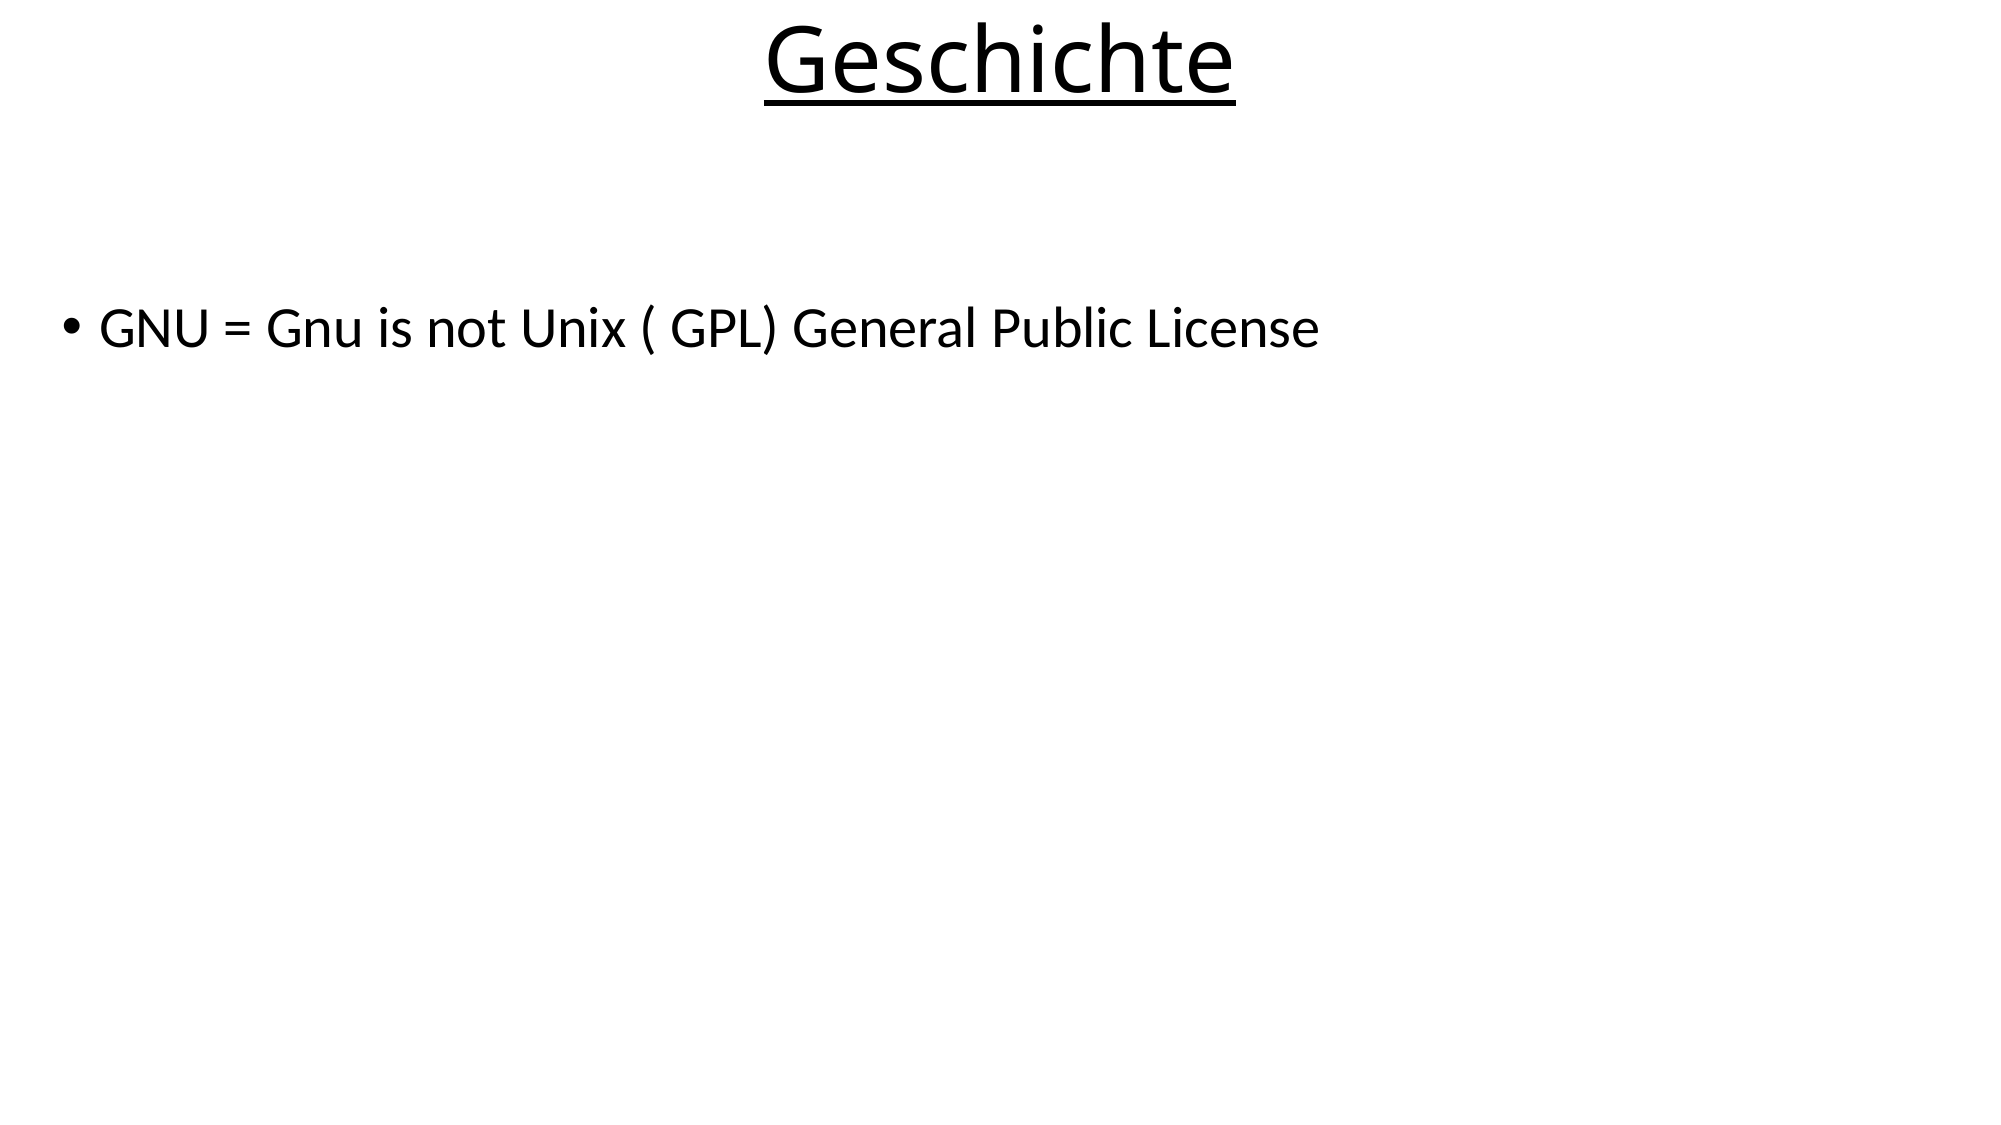

# Geschichte
GNU = Gnu is not Unix ( GPL) General Public License